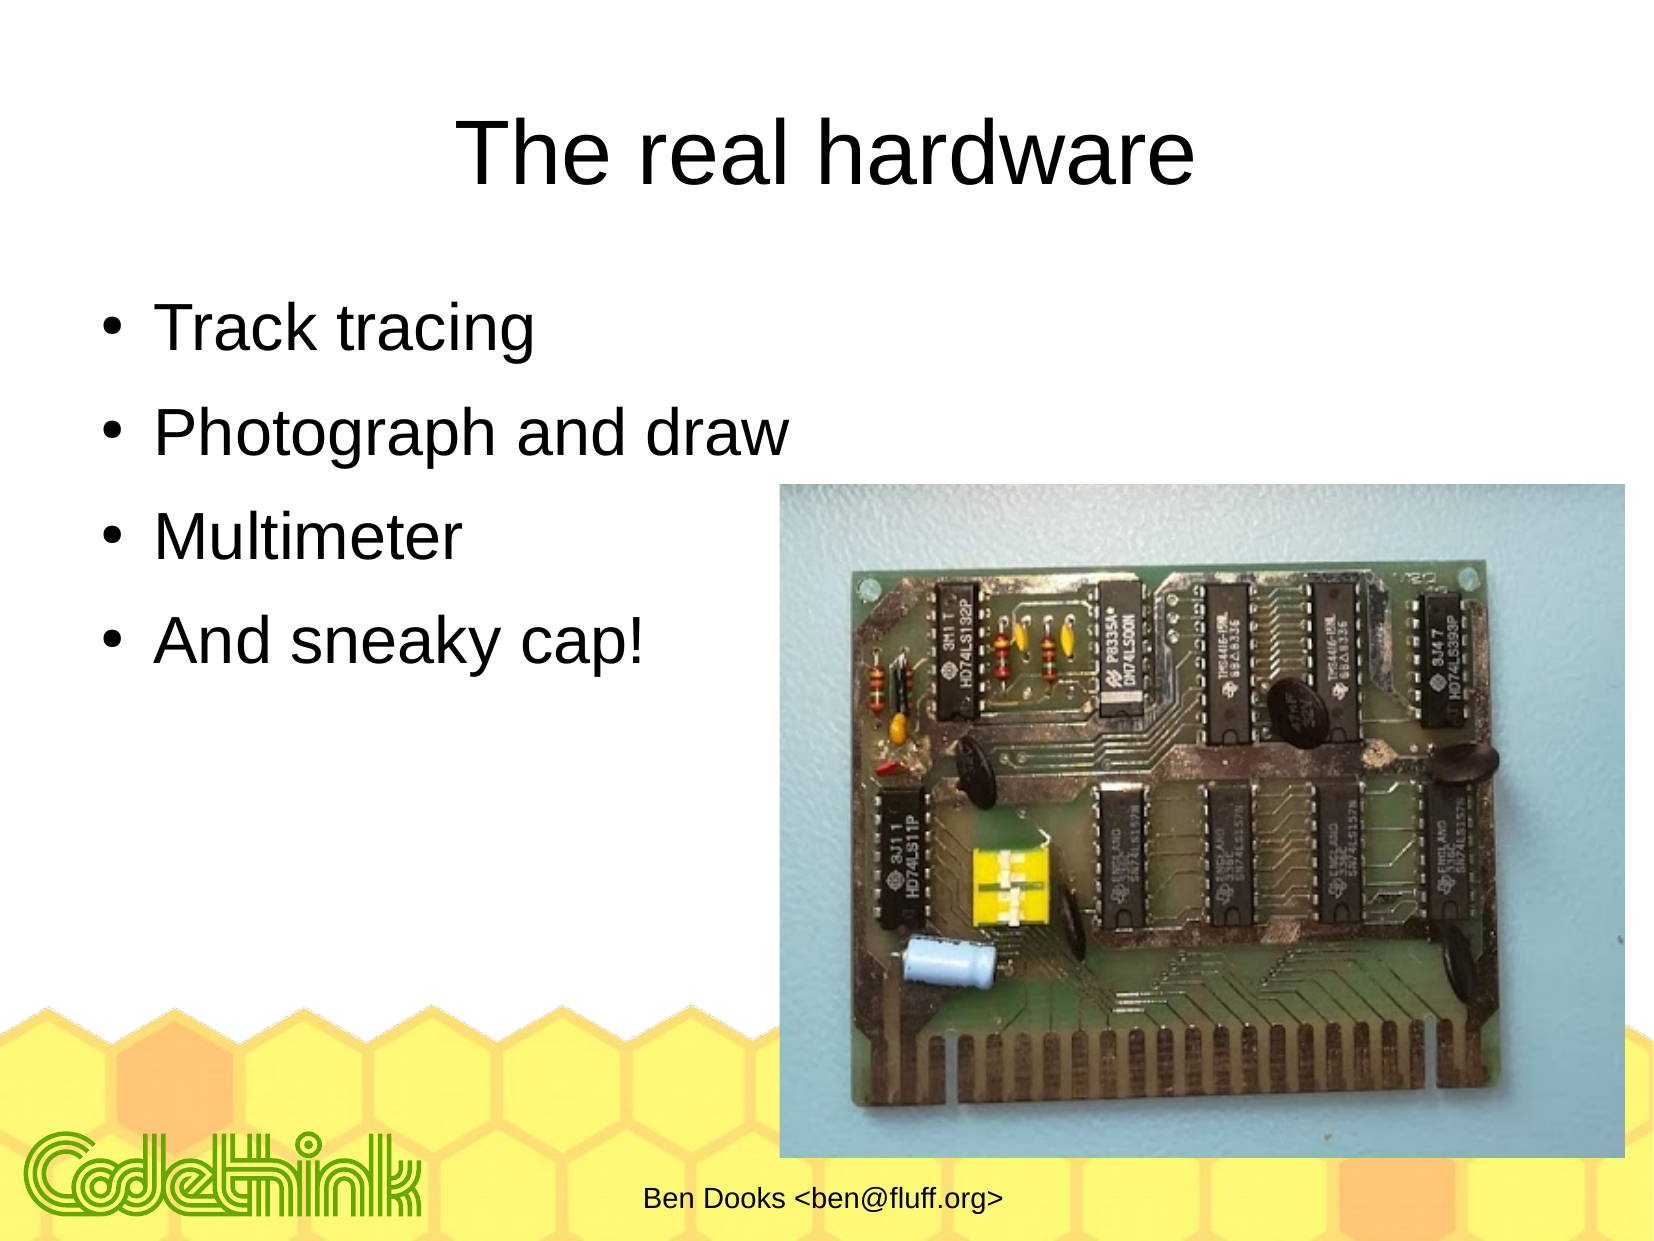

# The real hardware
Track tracing
Photograph and draw
Multimeter
And sneaky cap!